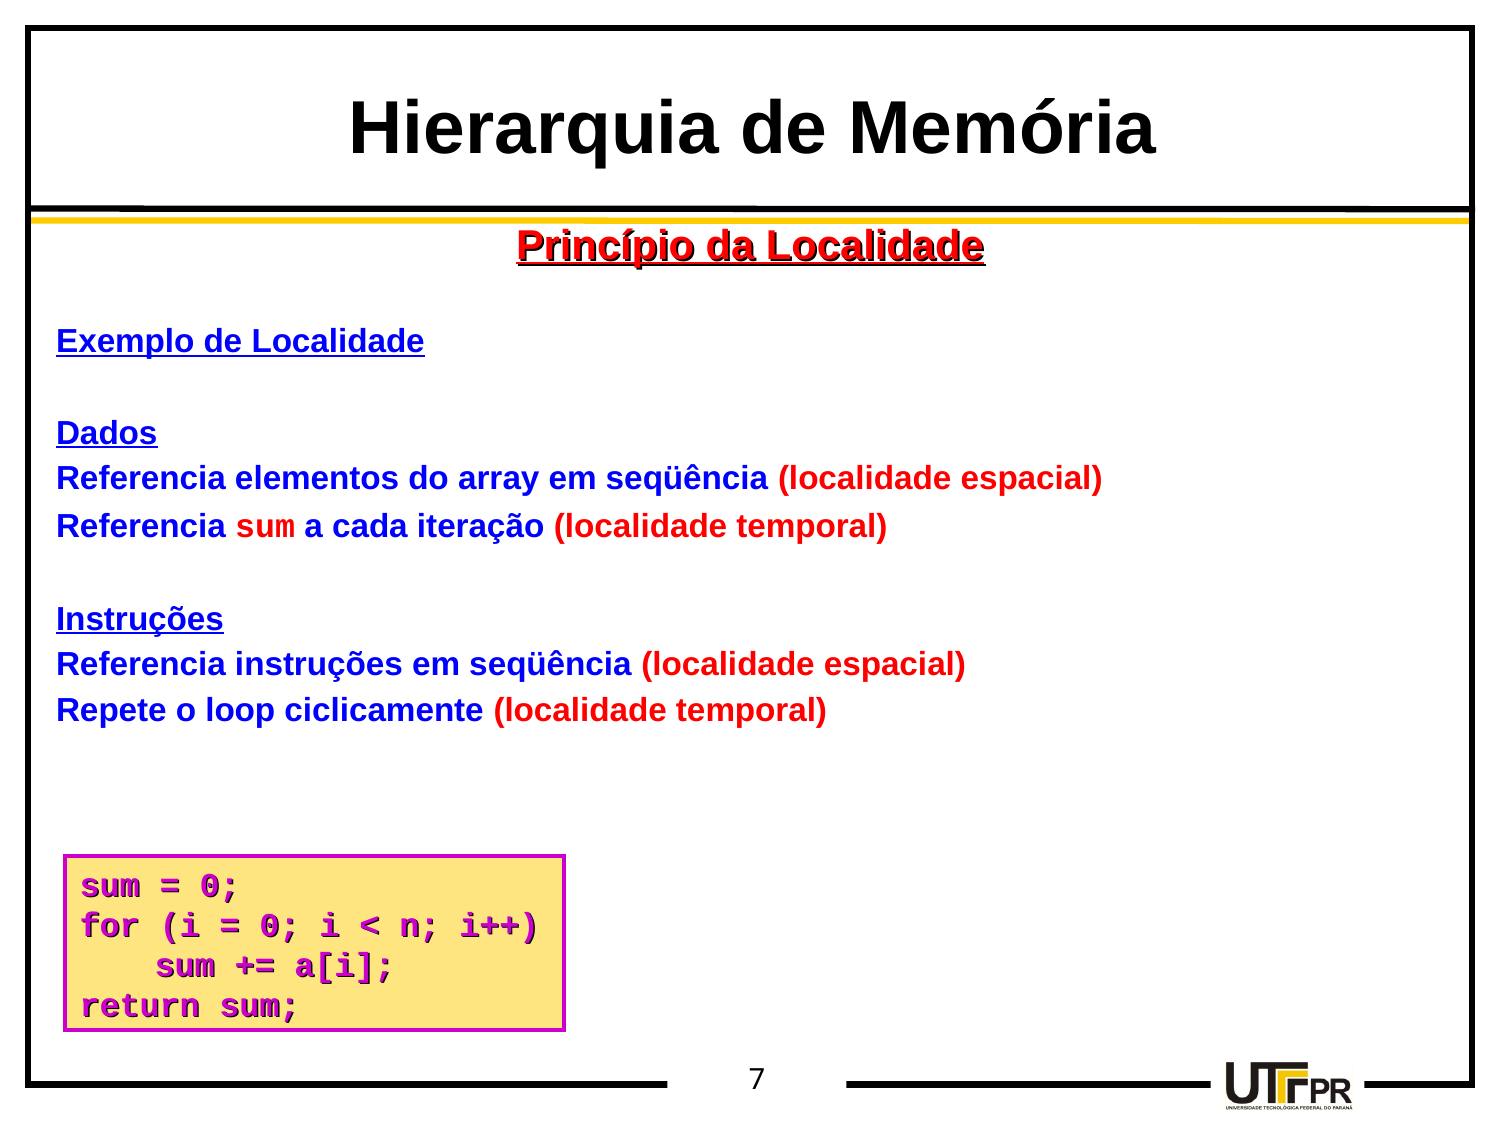

# Hierarquia de Memória
Princípio da Localidade
Exemplo de Localidade
Dados
Referencia elementos do array em seqüência (localidade espacial)
Referencia sum a cada iteração (localidade temporal)
Instruções
Referencia instruções em seqüência (localidade espacial)
Repete o loop ciclicamente (localidade temporal)
sum = 0;
for (i = 0; i < n; i++)
	sum += a[i];
return sum;